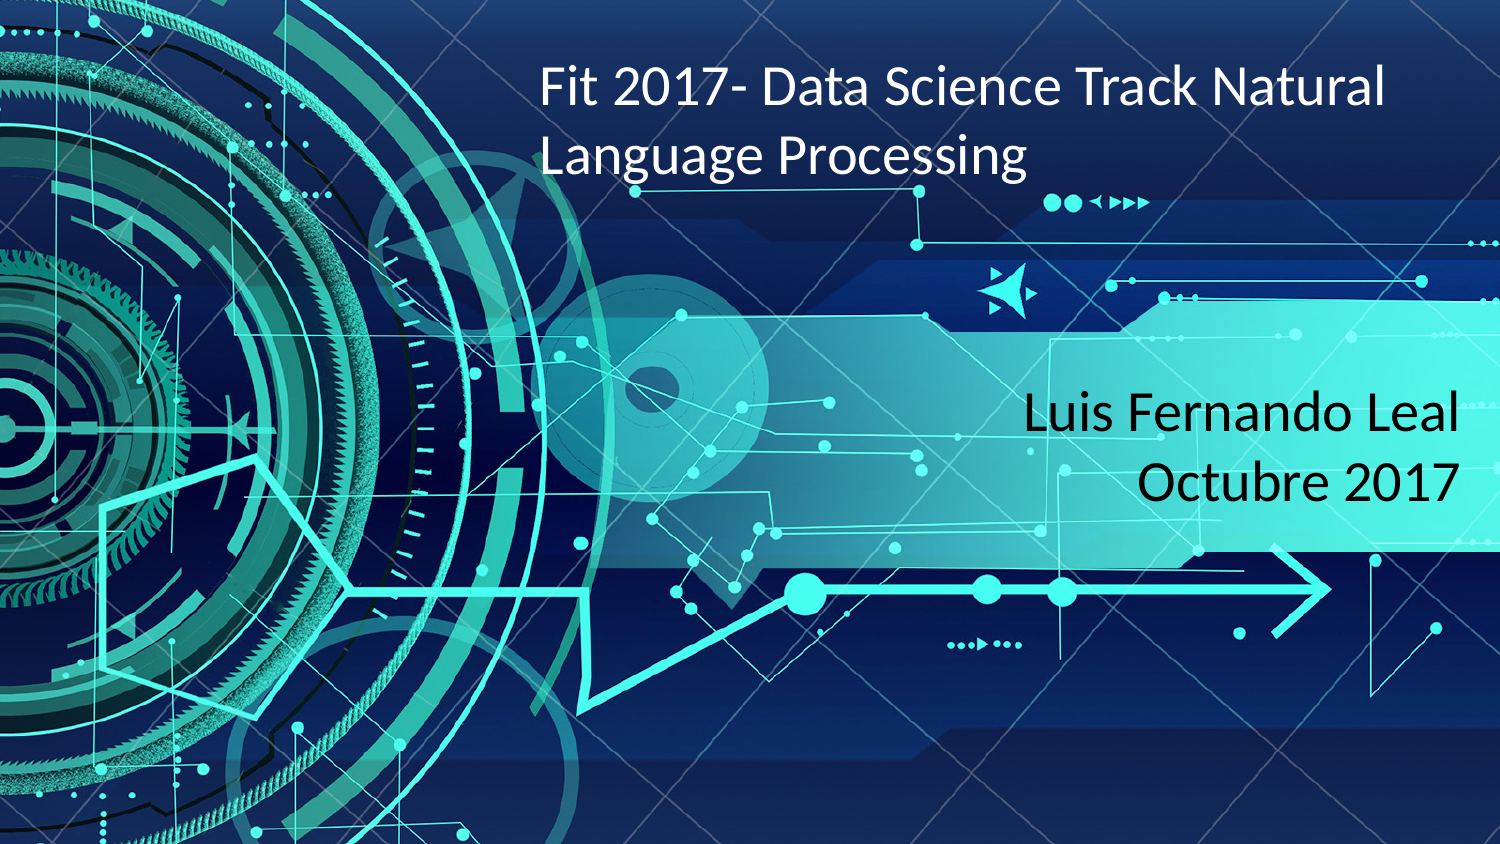

Fit 2017- Data Science Track Natural Language Processing
Luis Fernando Leal
Octubre 2017